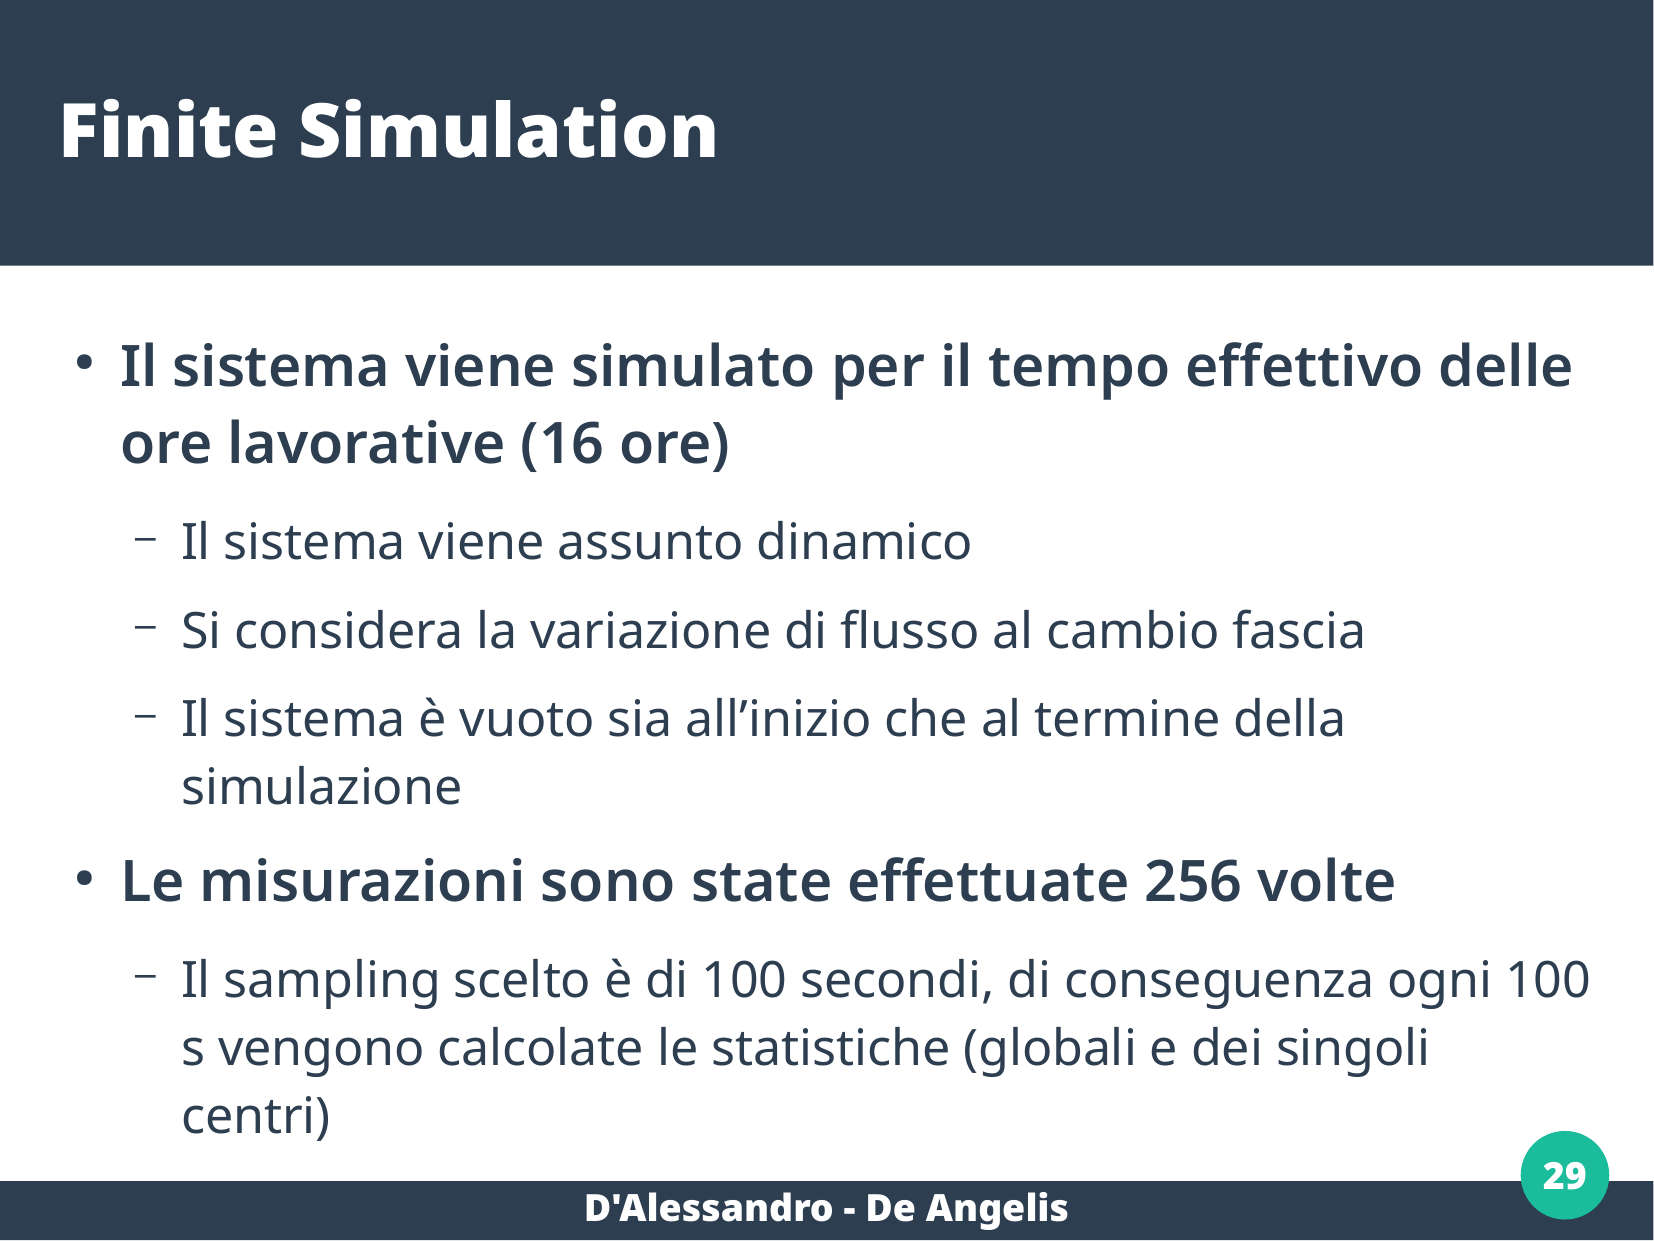

# Finite Simulation
Il sistema viene simulato per il tempo effettivo delle ore lavorative (16 ore)
Il sistema viene assunto dinamico
Si considera la variazione di flusso al cambio fascia
Il sistema è vuoto sia all’inizio che al termine della simulazione
Le misurazioni sono state effettuate 256 volte
Il sampling scelto è di 100 secondi, di conseguenza ogni 100 s vengono calcolate le statistiche (globali e dei singoli centri)
29
D'Alessandro - De Angelis